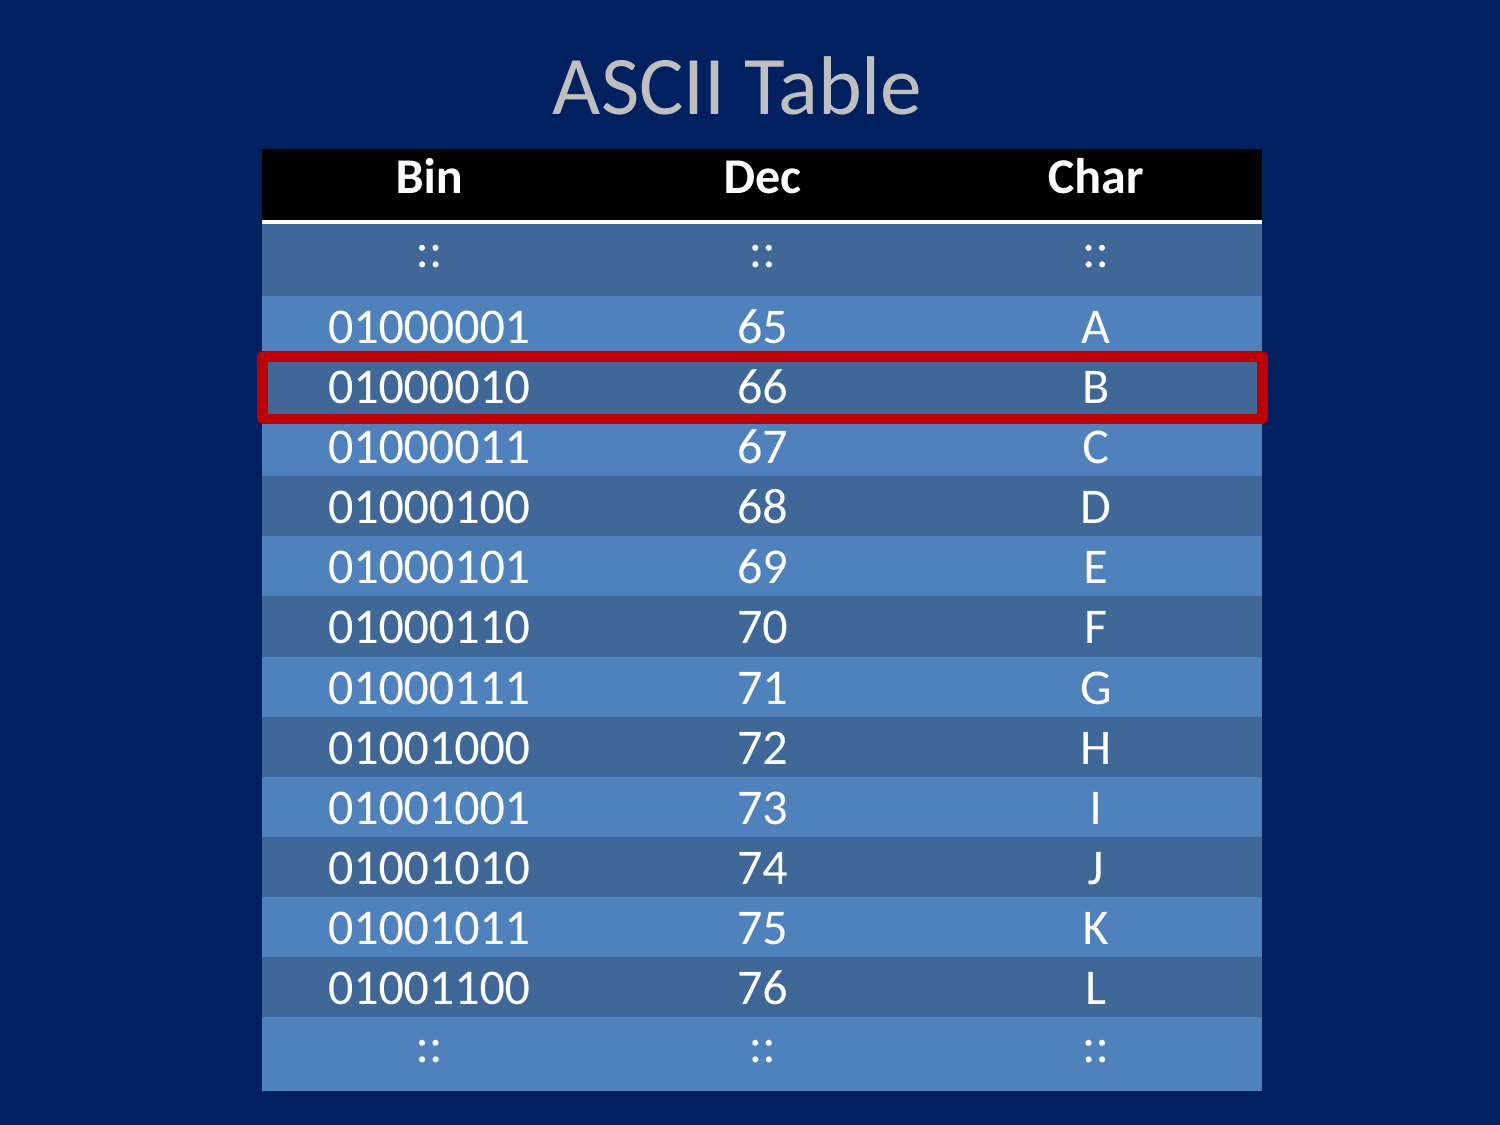

ASCII Table
| Bin | Dec | Char |
| --- | --- | --- |
| :: | :: | :: |
| 01000001 | 65 | A |
| 01000010 | 66 | B |
| 01000011 | 67 | C |
| 01000100 | 68 | D |
| 01000101 | 69 | E |
| 01000110 | 70 | F |
| 01000111 | 71 | G |
| 01001000 | 72 | H |
| 01001001 | 73 | I |
| 01001010 | 74 | J |
| 01001011 | 75 | K |
| 01001100 | 76 | L |
| :: | :: | :: |